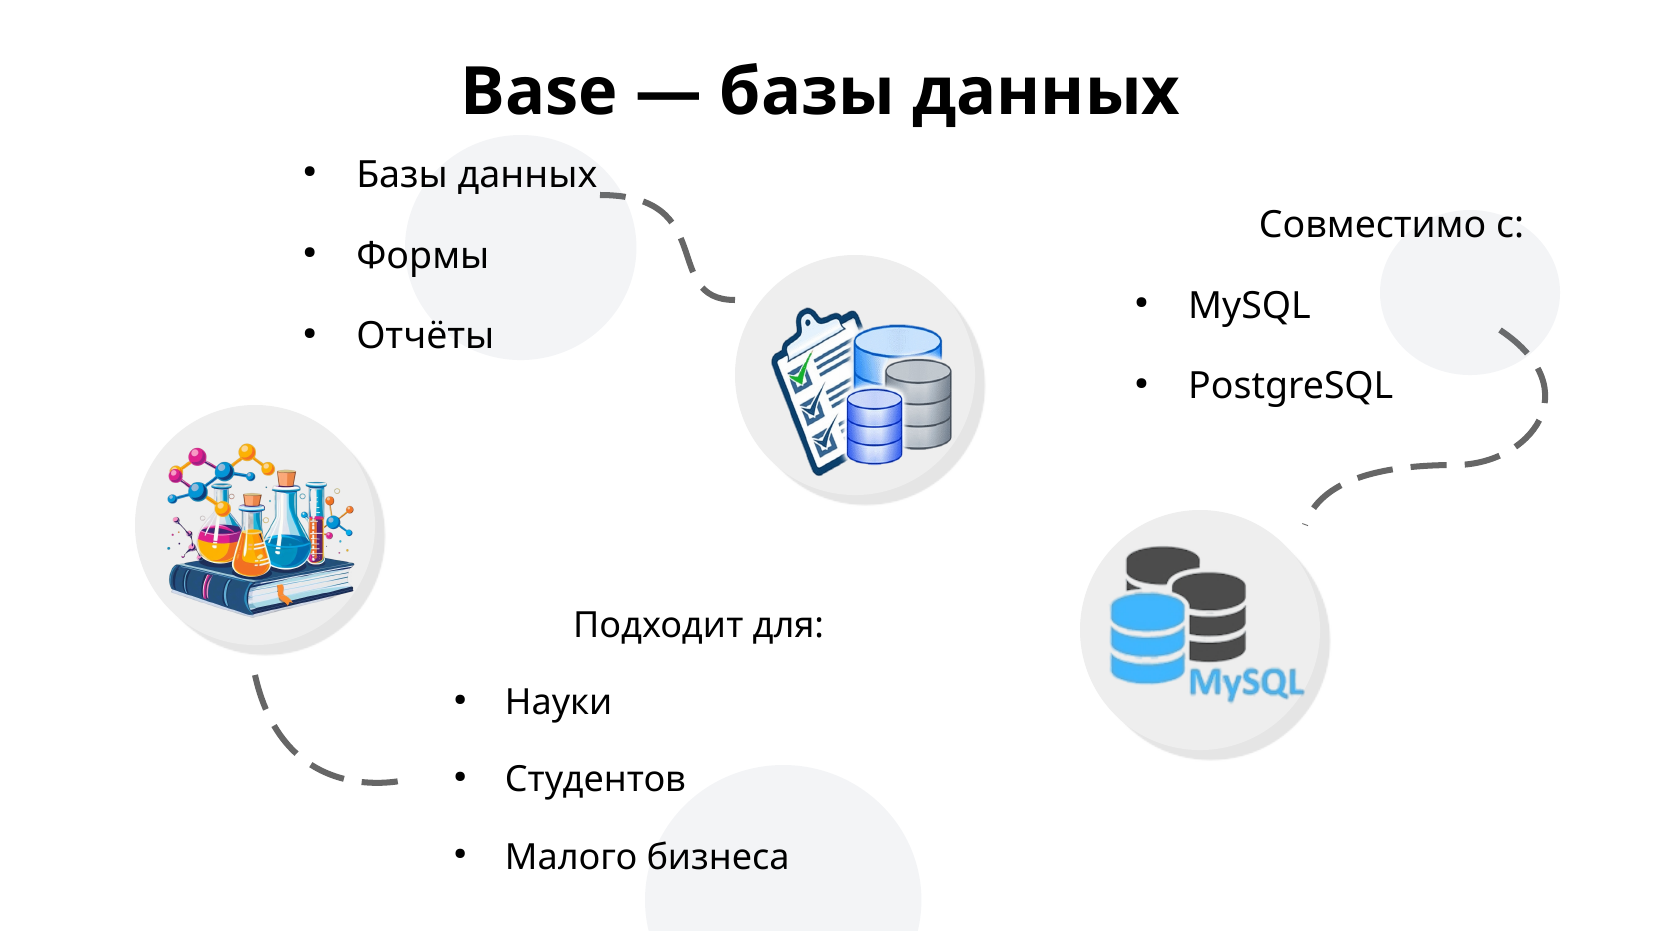

# Base — базы данных
Базы данных
Формы
Отчёты
Совместимо с:
MySQL
PostgreSQL
Подходит для:
Науки
Студентов
Малого бизнеса